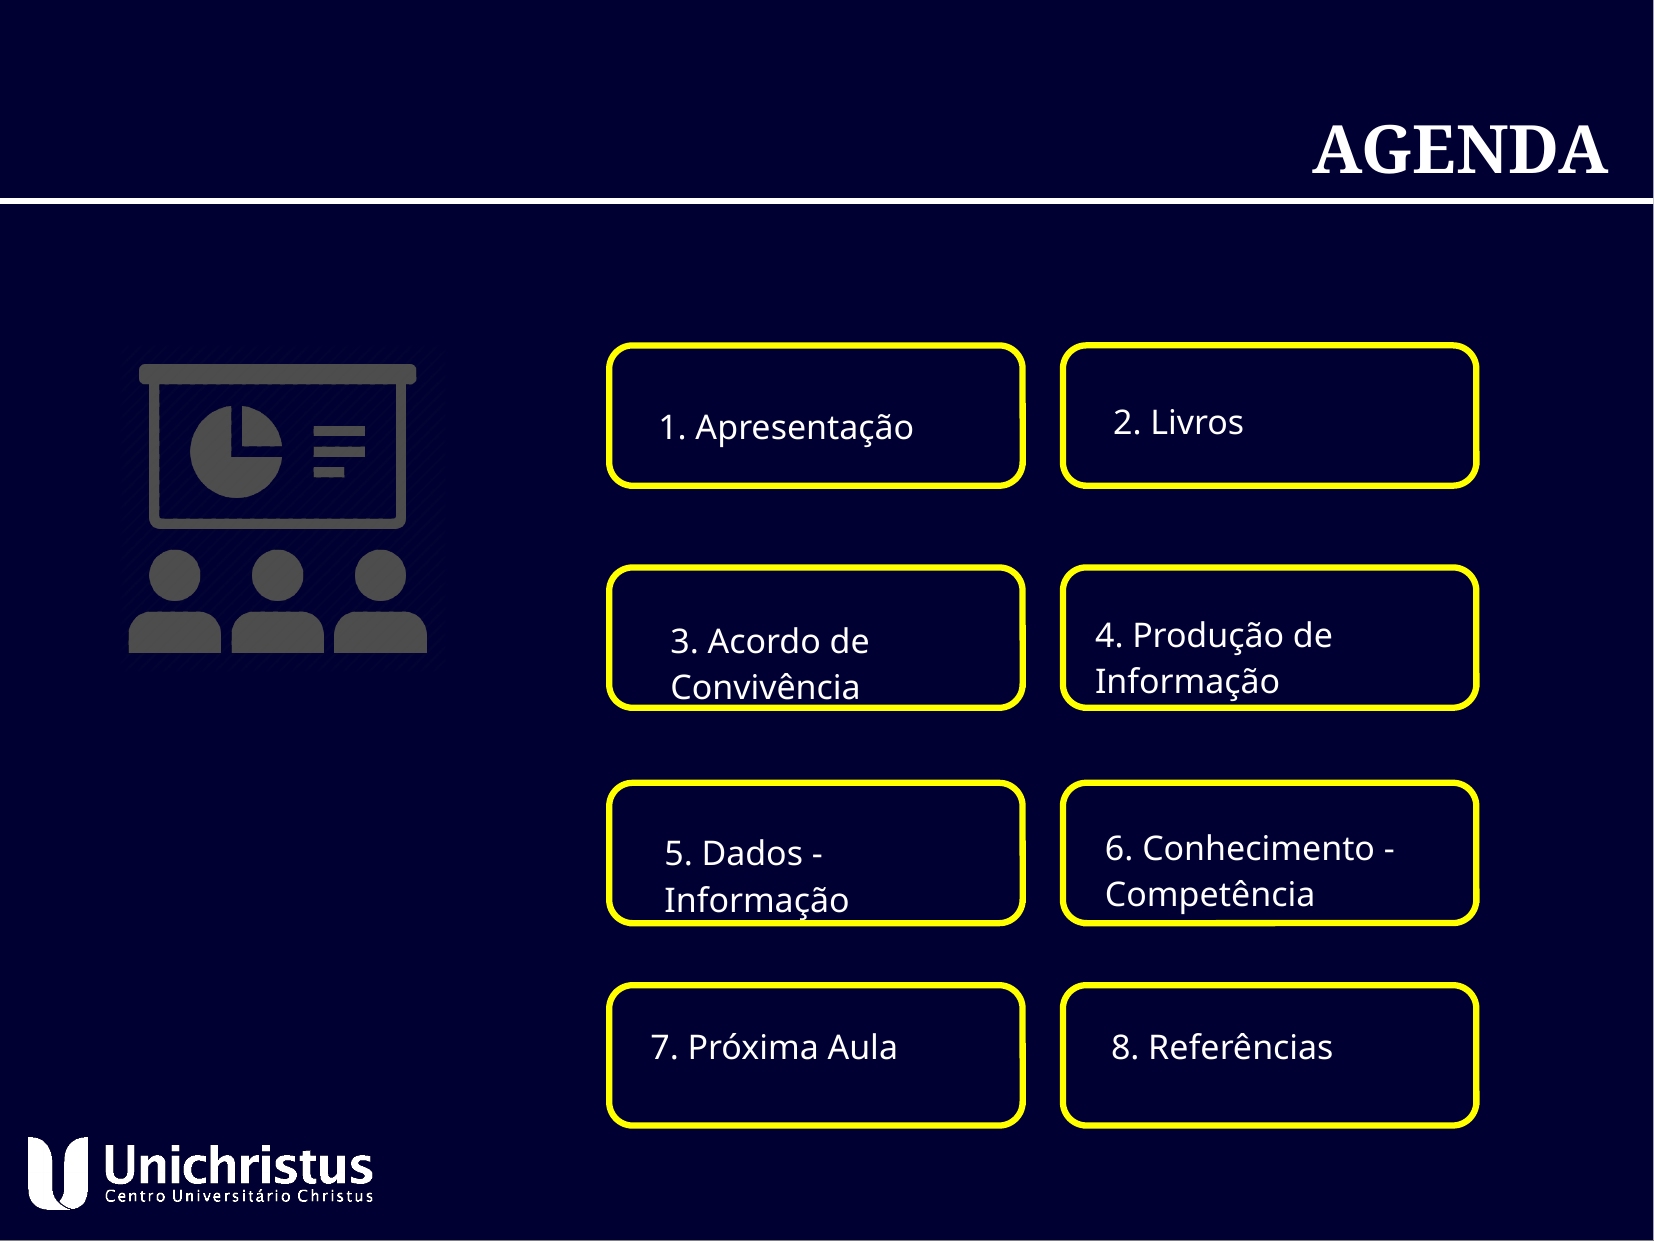

AGENDA
2. Livros
1. Apresentação
4. Produção de Informação
3. Acordo de Convivência
6. Conhecimento - Competência
5. Dados - Informação
7. Próxima Aula
8. Referências